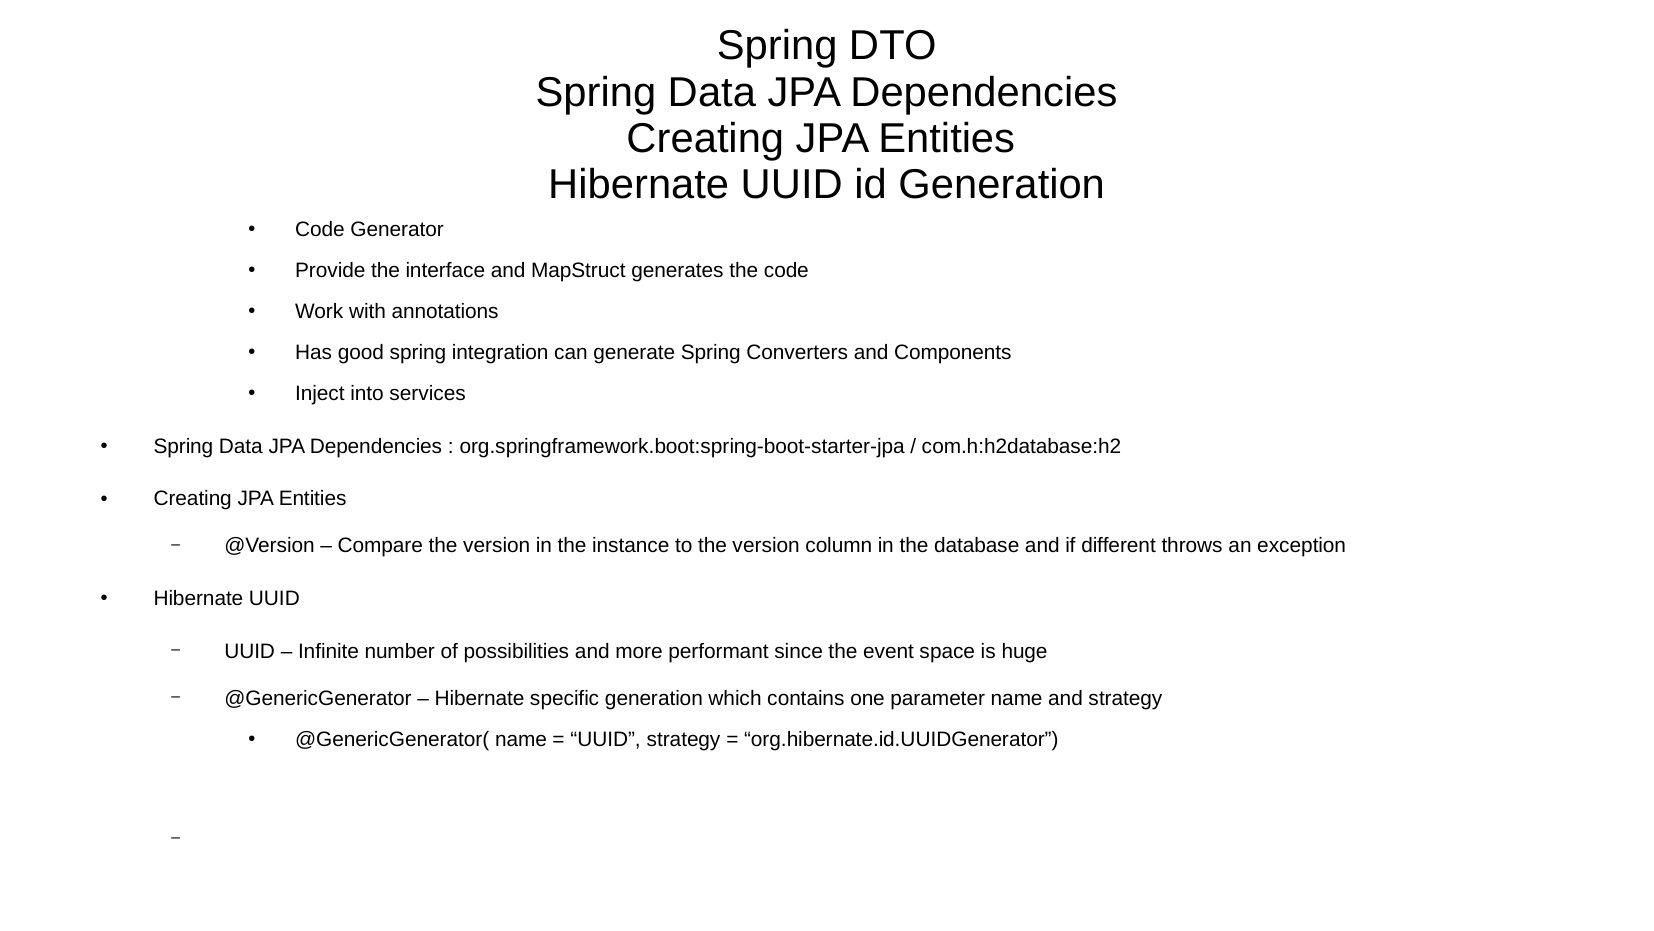

# Spring DTO Spring Data JPA Dependencies Creating JPA Entities Hibernate UUID id Generation
Code Generator
Provide the interface and MapStruct generates the code
Work with annotations
Has good spring integration can generate Spring Converters and Components
Inject into services
Spring Data JPA Dependencies : org.springframework.boot:spring-boot-starter-jpa / com.h:h2database:h2
Creating JPA Entities
@Version – Compare the version in the instance to the version column in the database and if different throws an exception
Hibernate UUID
UUID – Infinite number of possibilities and more performant since the event space is huge
@GenericGenerator – Hibernate specific generation which contains one parameter name and strategy
@GenericGenerator( name = “UUID”, strategy = “org.hibernate.id.UUIDGenerator”)